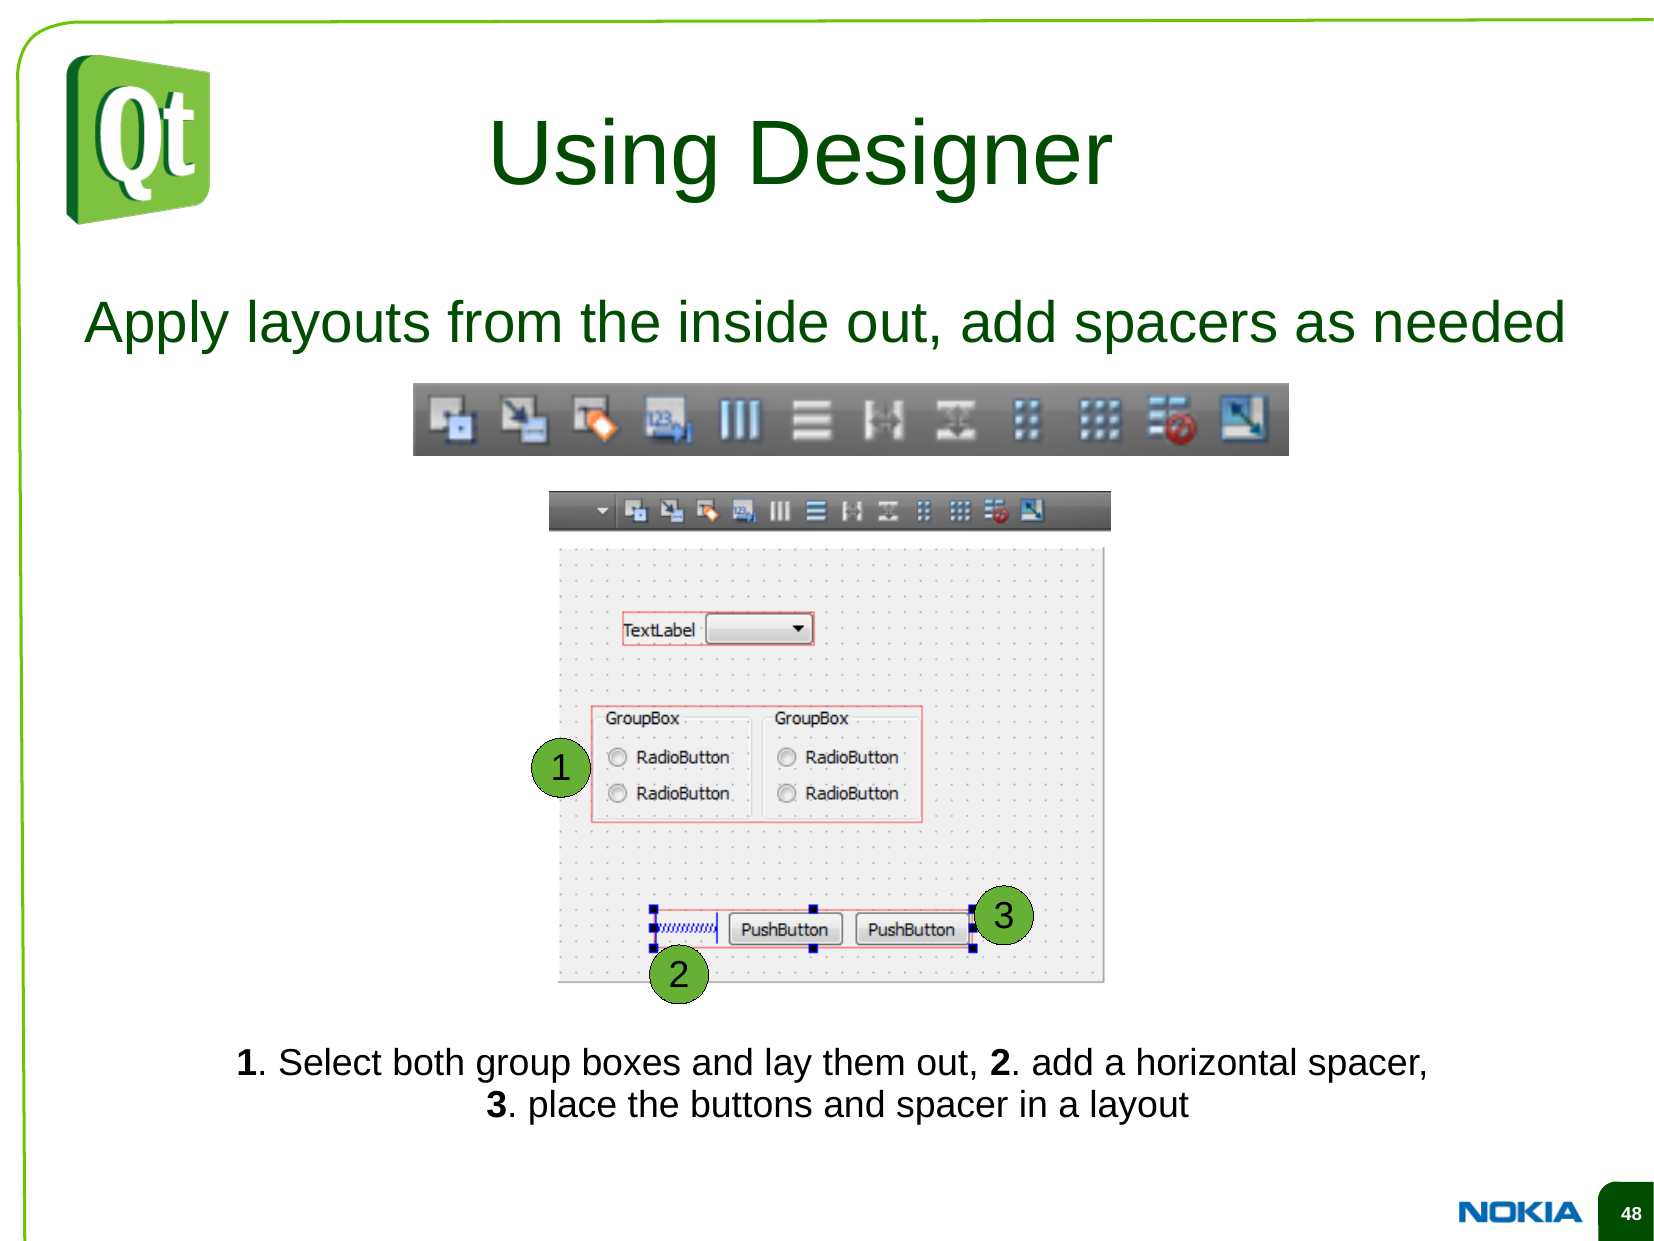

# Using Designer
Apply layouts from the inside out, add spacers as needed
1
3
2
1. Select both group boxes and lay them out, 2. add a horizontal spacer,
3. place the buttons and spacer in a layout